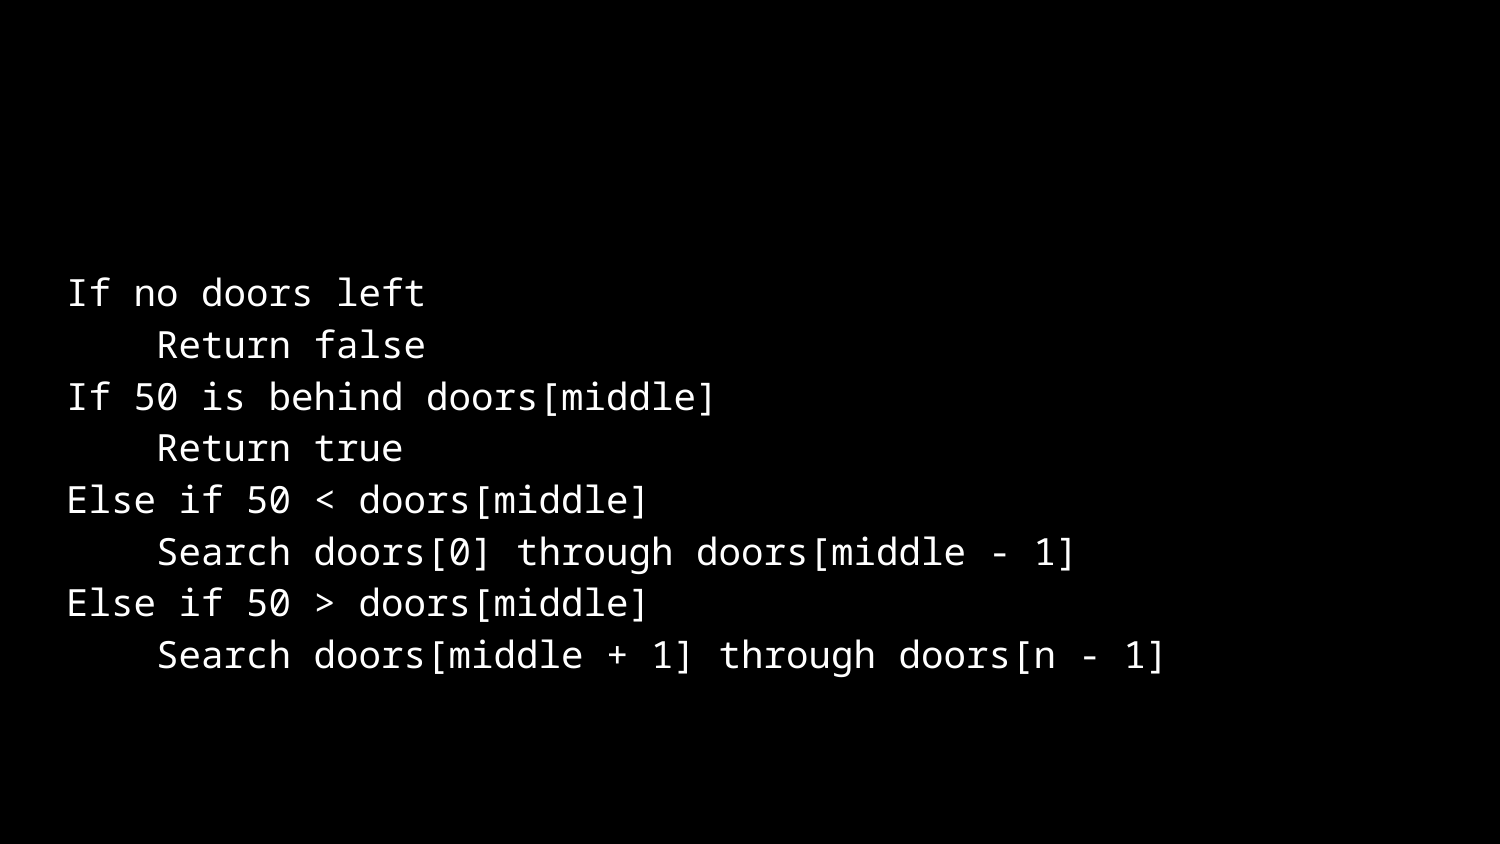

# If no doors left
 Return false
If 50 is behind doors[middle]
 Return true
Else if 50 < doors[middle]
 Search doors[0] through doors[middle - 1]
Else if 50 > doors[middle]
 Search doors[middle + 1] through doors[n - 1]